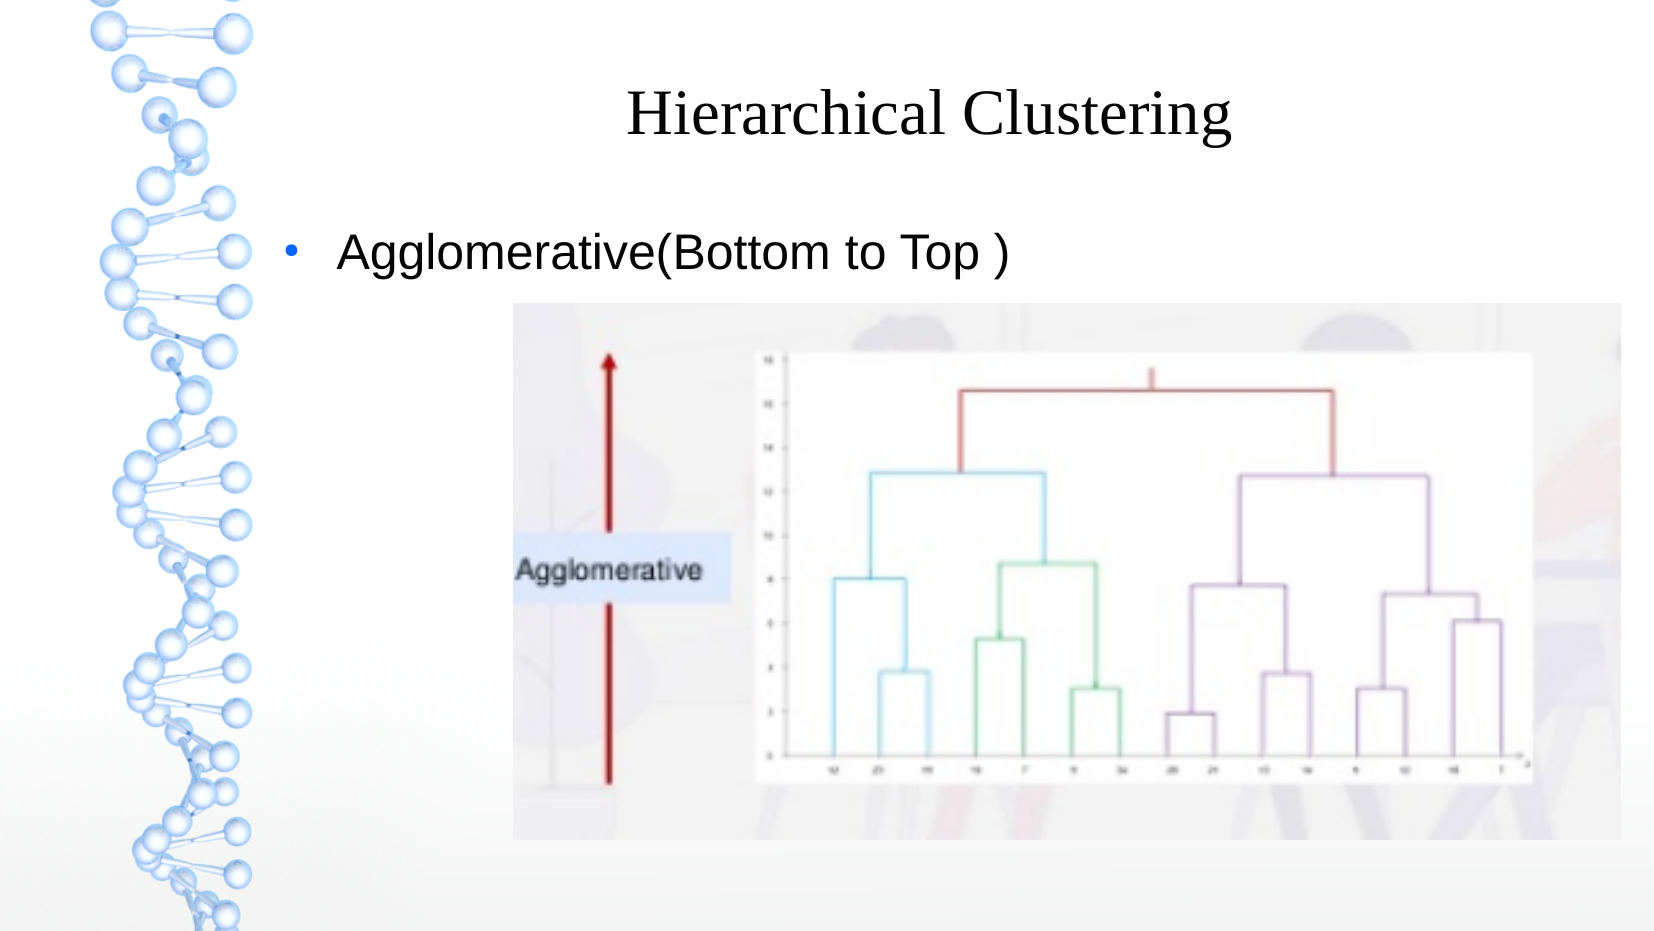

Hierarchical Clustering
# Agglomerative(Bottom to Top )